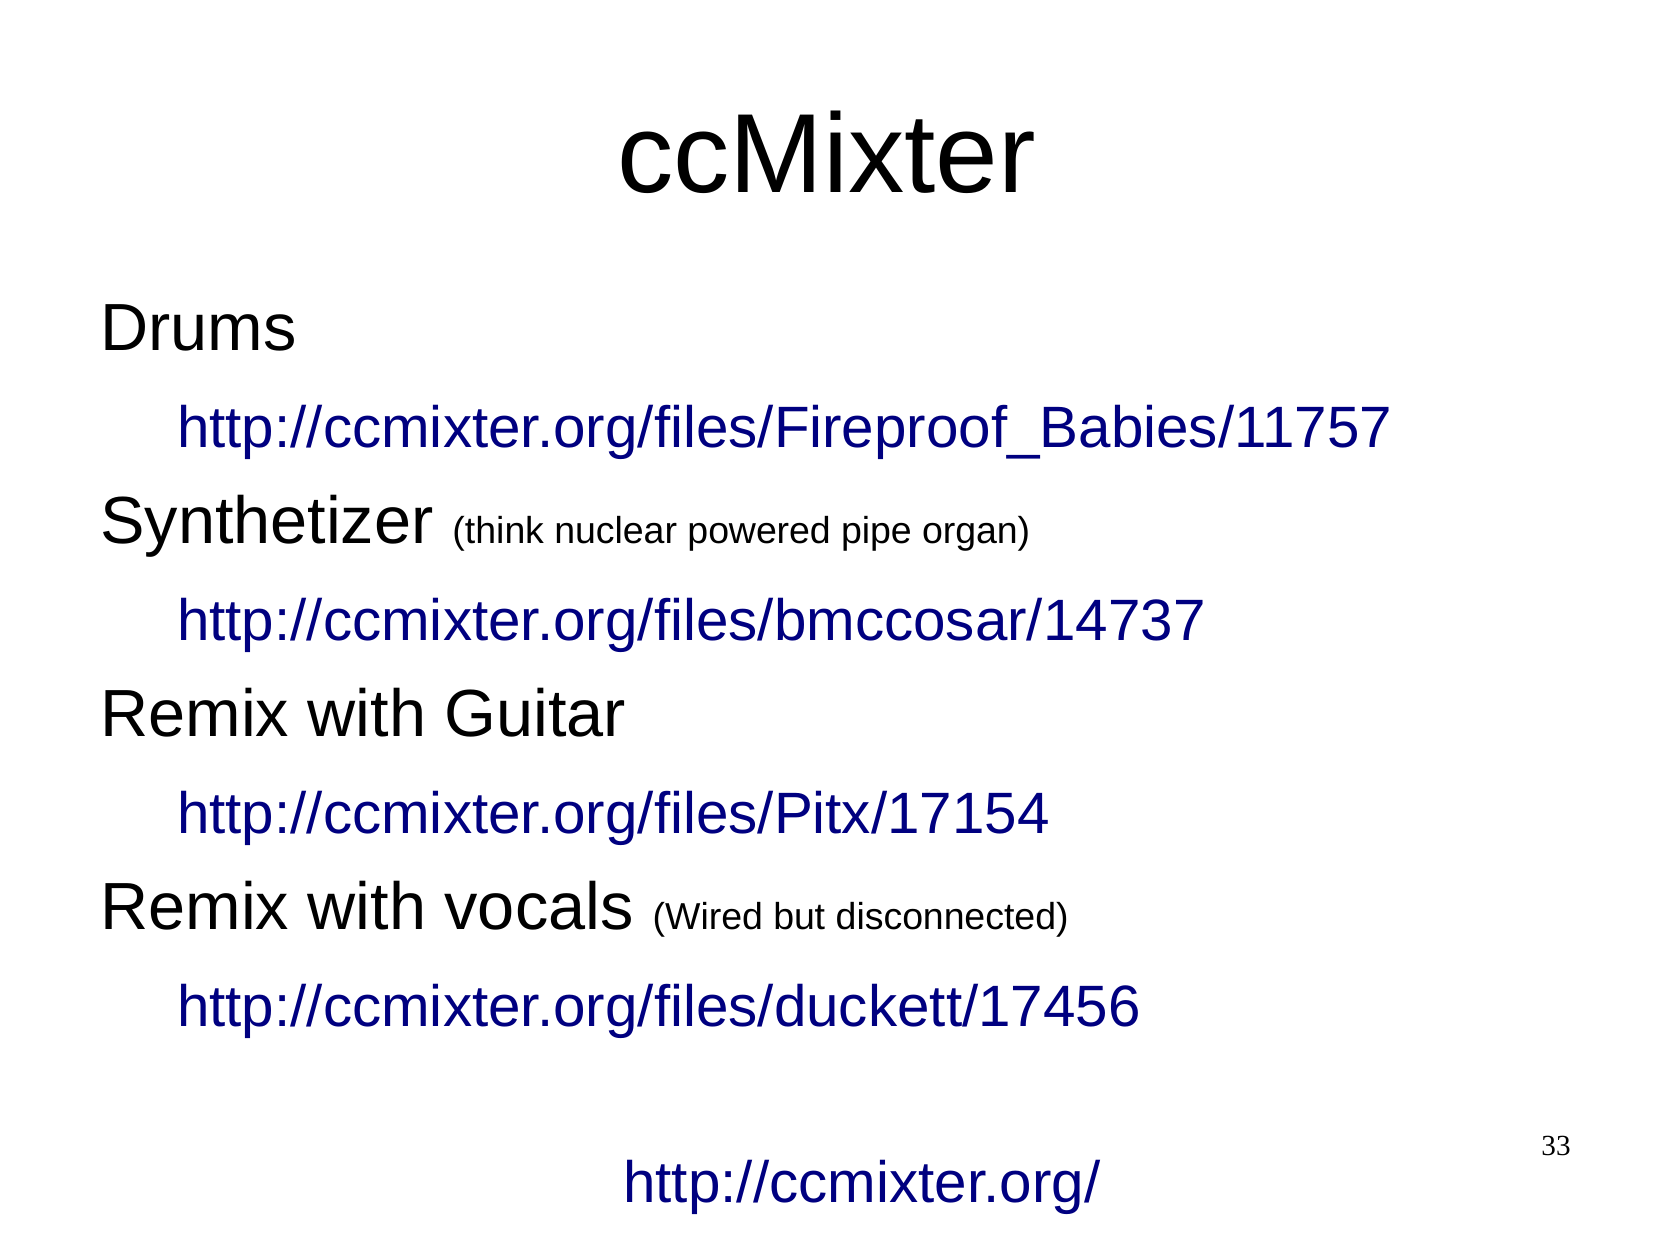

# ccMixter
Drums
http://ccmixter.org/files/Fireproof_Babies/11757
Synthetizer (think nuclear powered pipe organ)
http://ccmixter.org/files/bmccosar/14737
Remix with Guitar
http://ccmixter.org/files/Pitx/17154
Remix with vocals (Wired but disconnected)
http://ccmixter.org/files/duckett/17456
33
http://ccmixter.org/